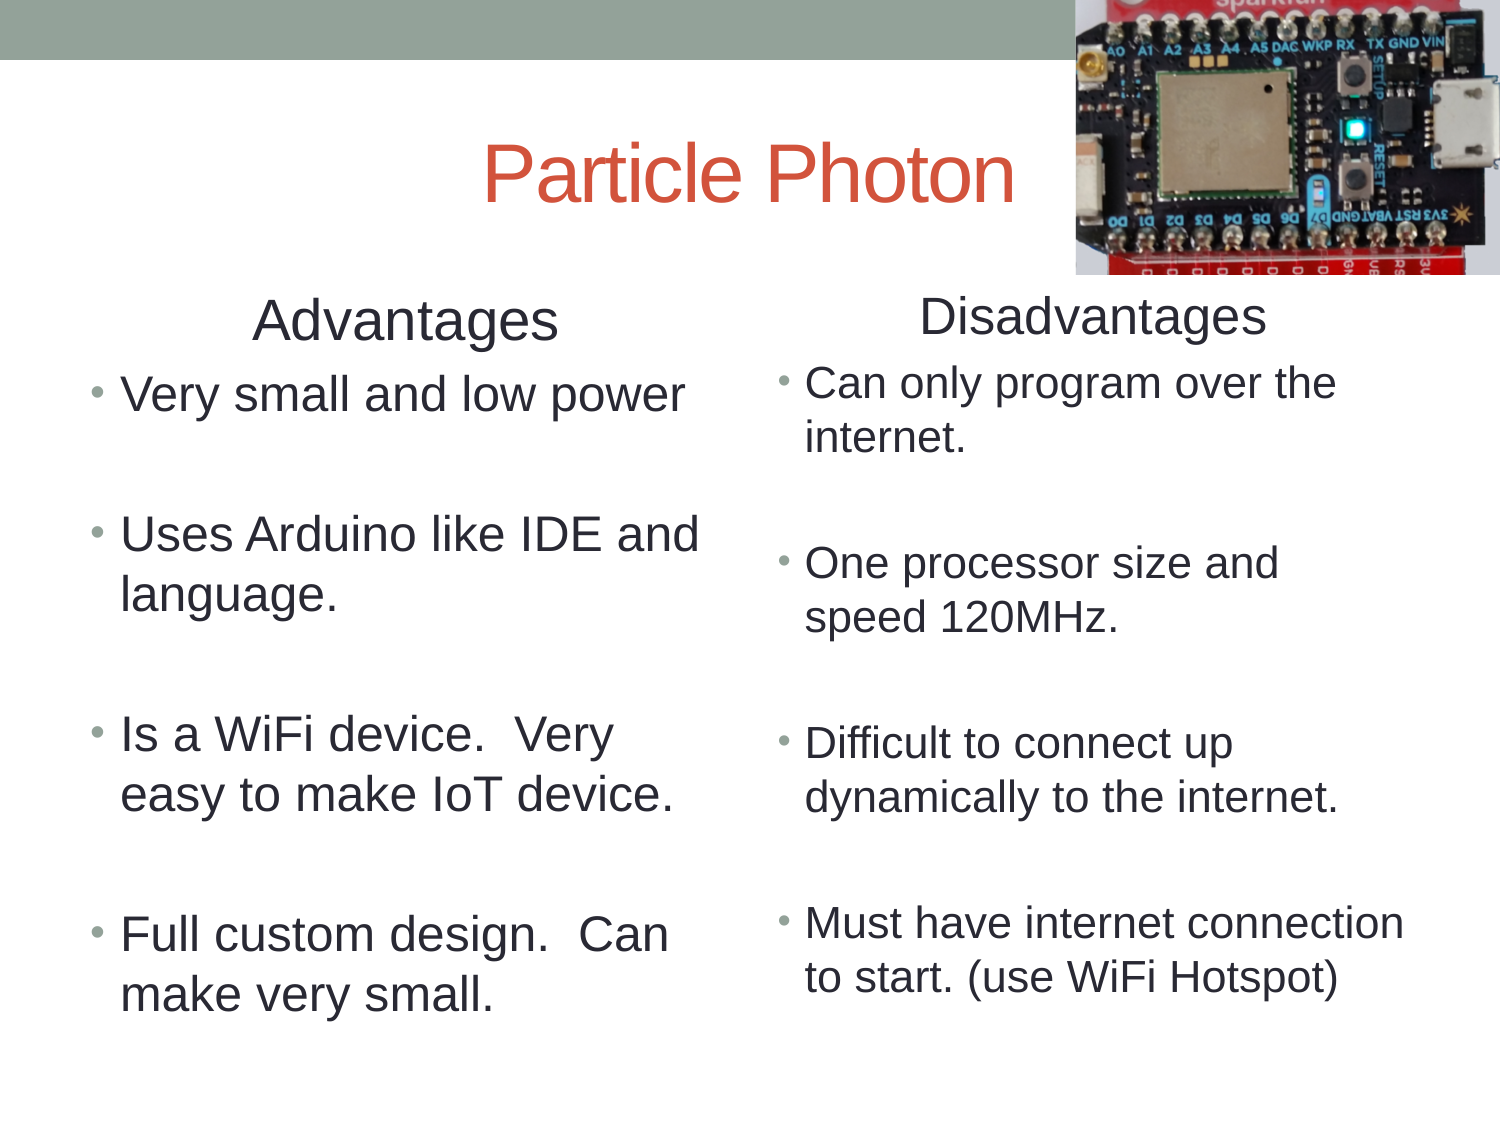

# Particle Photon
Advantages
Very small and low power
Uses Arduino like IDE and language.
Is a WiFi device. Very easy to make IoT device.
Full custom design. Can make very small.
Disadvantages
Can only program over the internet.
One processor size and speed 120MHz.
Difficult to connect up dynamically to the internet.
Must have internet connection to start. (use WiFi Hotspot)